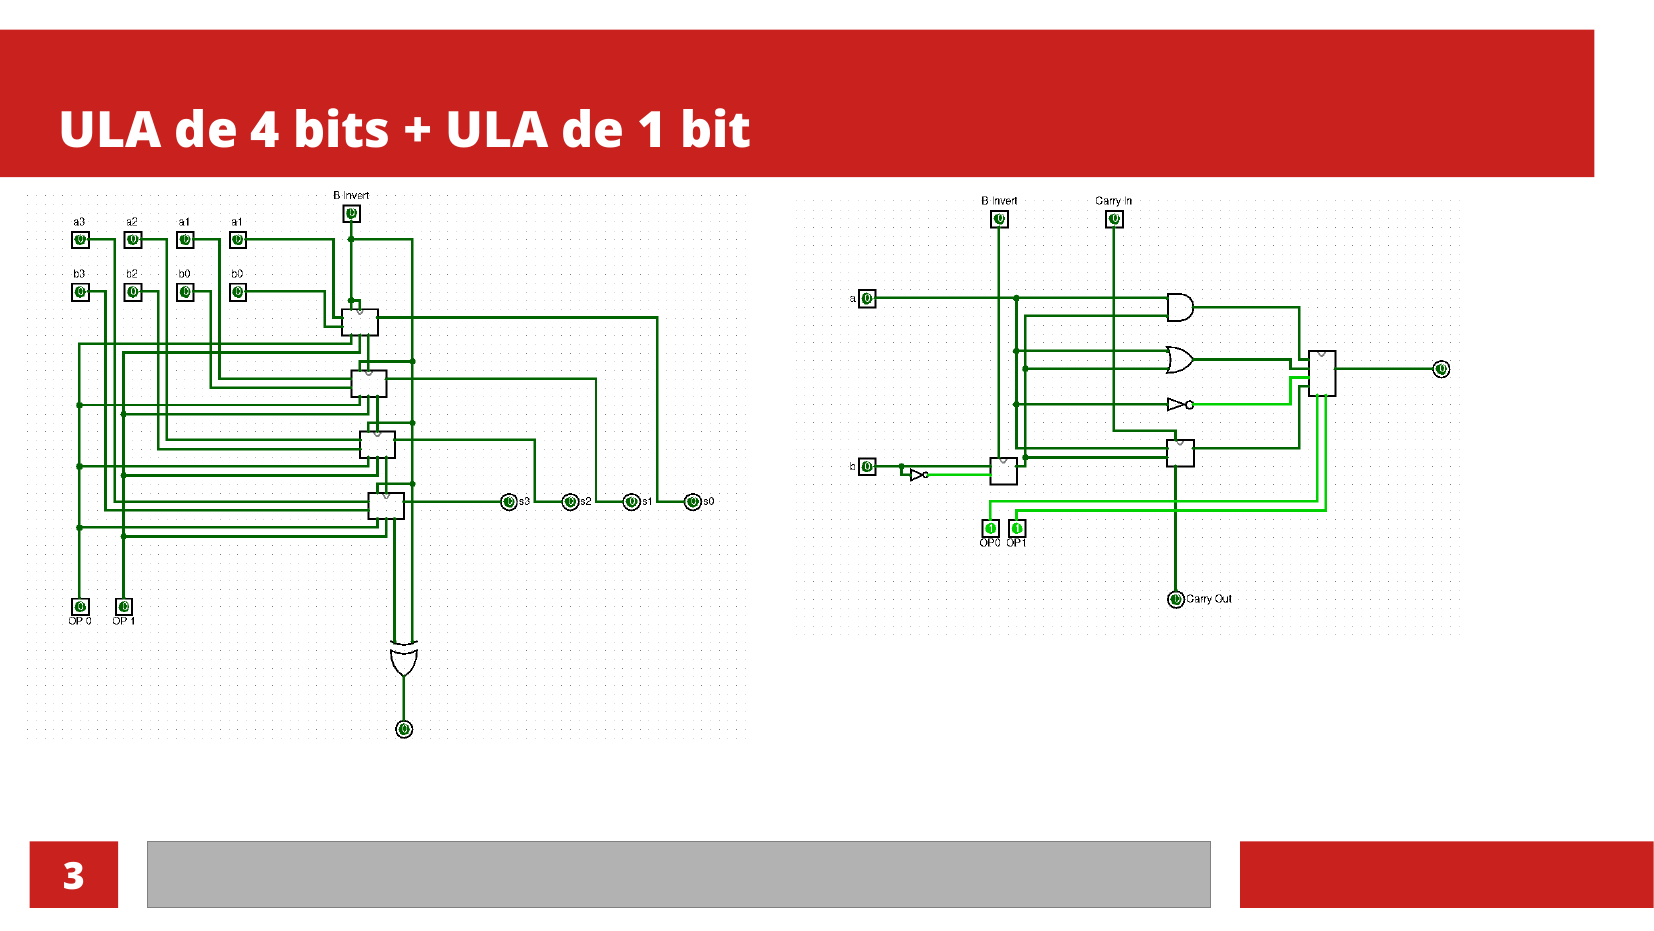

# ULA de 4 bits + ULA de 1 bit
3